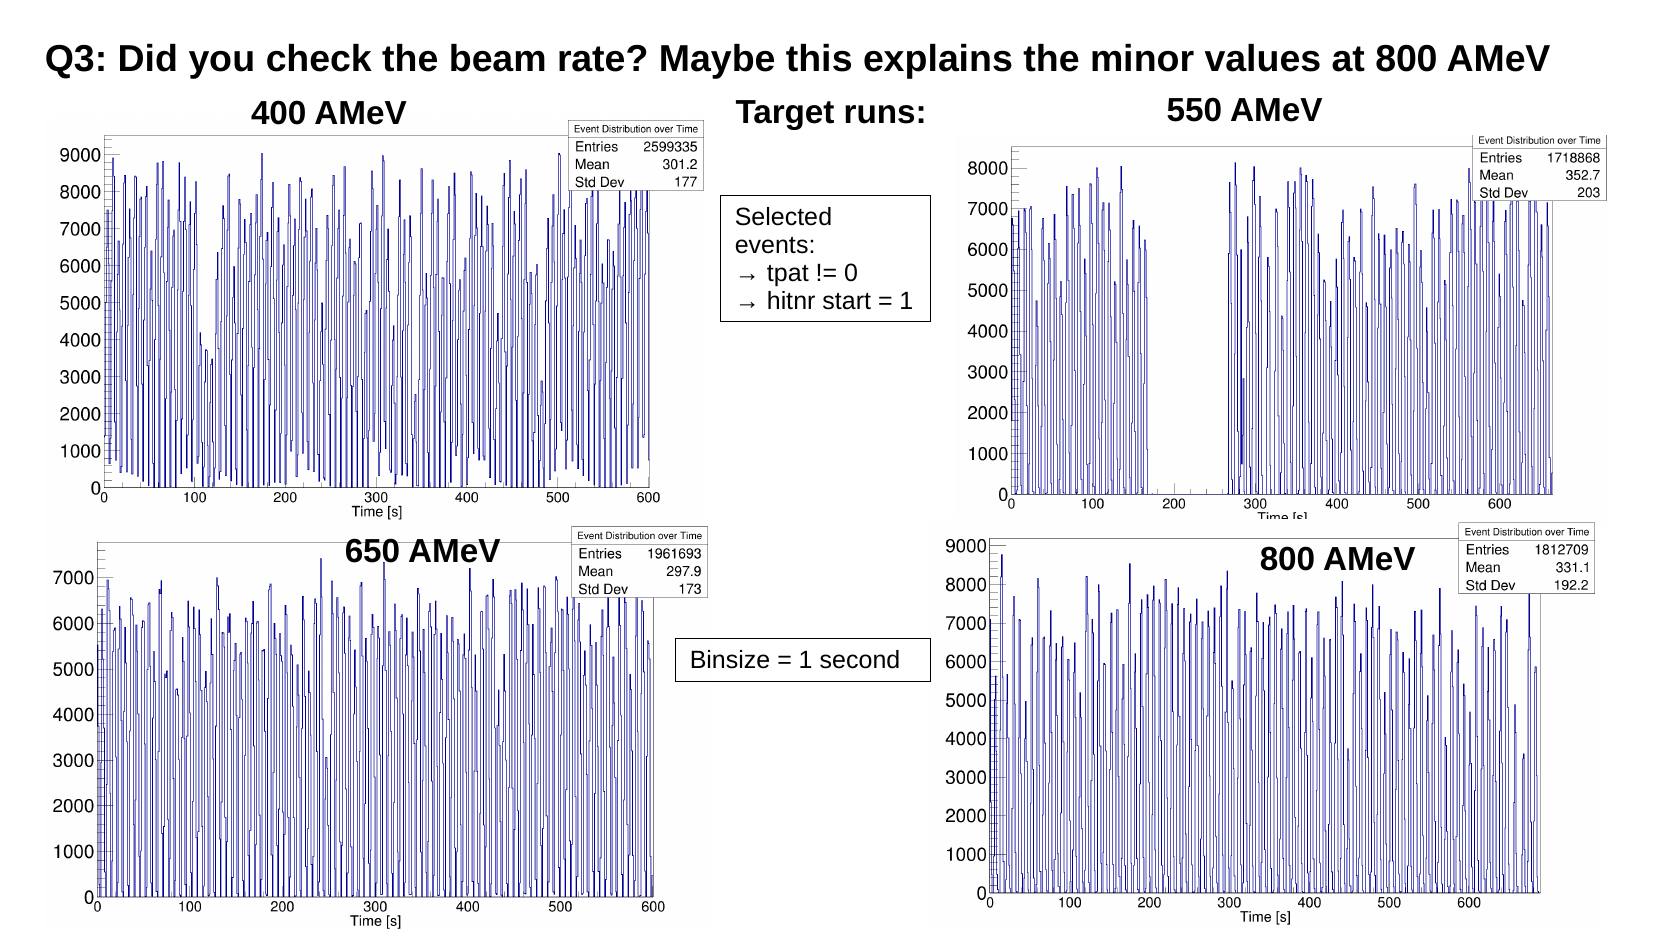

Q3: Did you check the beam rate? Maybe this explains the minor values at 800 AMeV
550 AMeV
Target runs:
400 AMeV
Selected events:
→ tpat != 0
→ hitnr start = 1
650 AMeV
800 AMeV
Binsize = 1 second